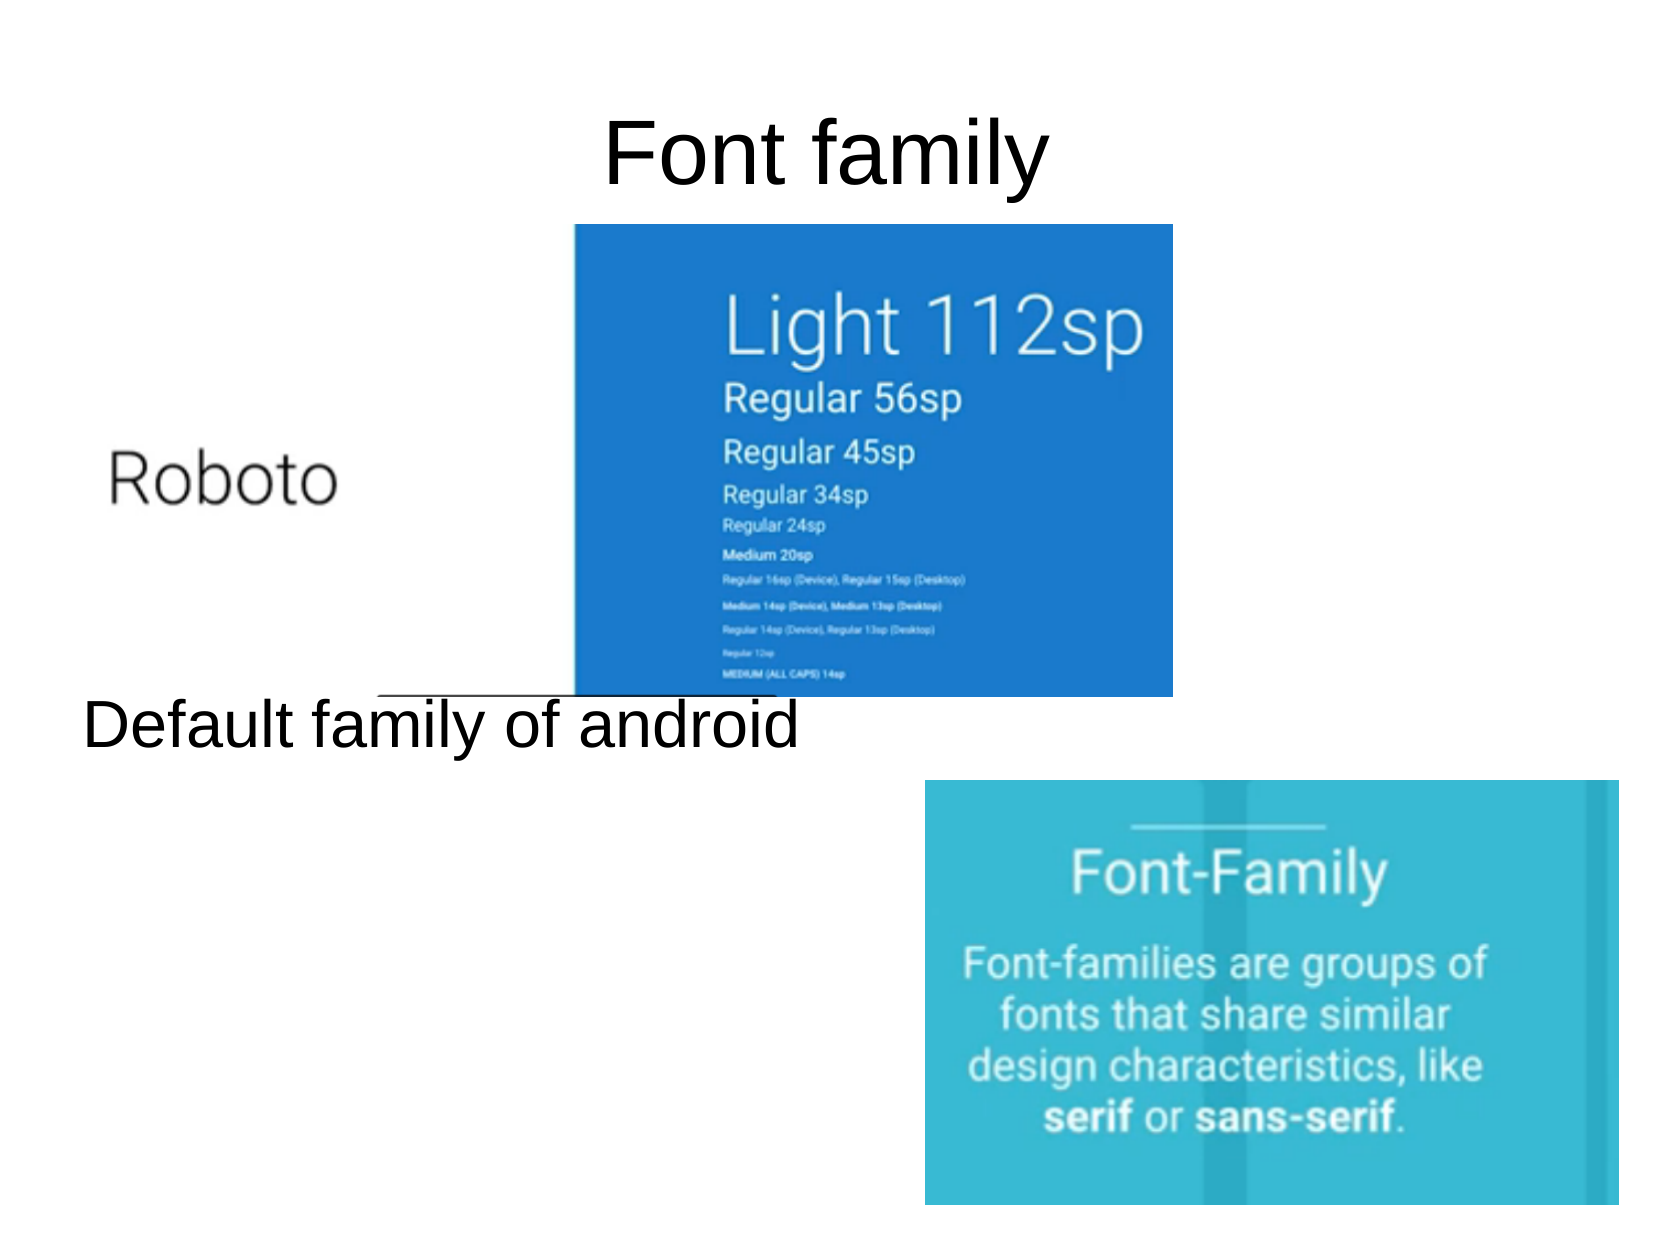

# Font family
Default family of android